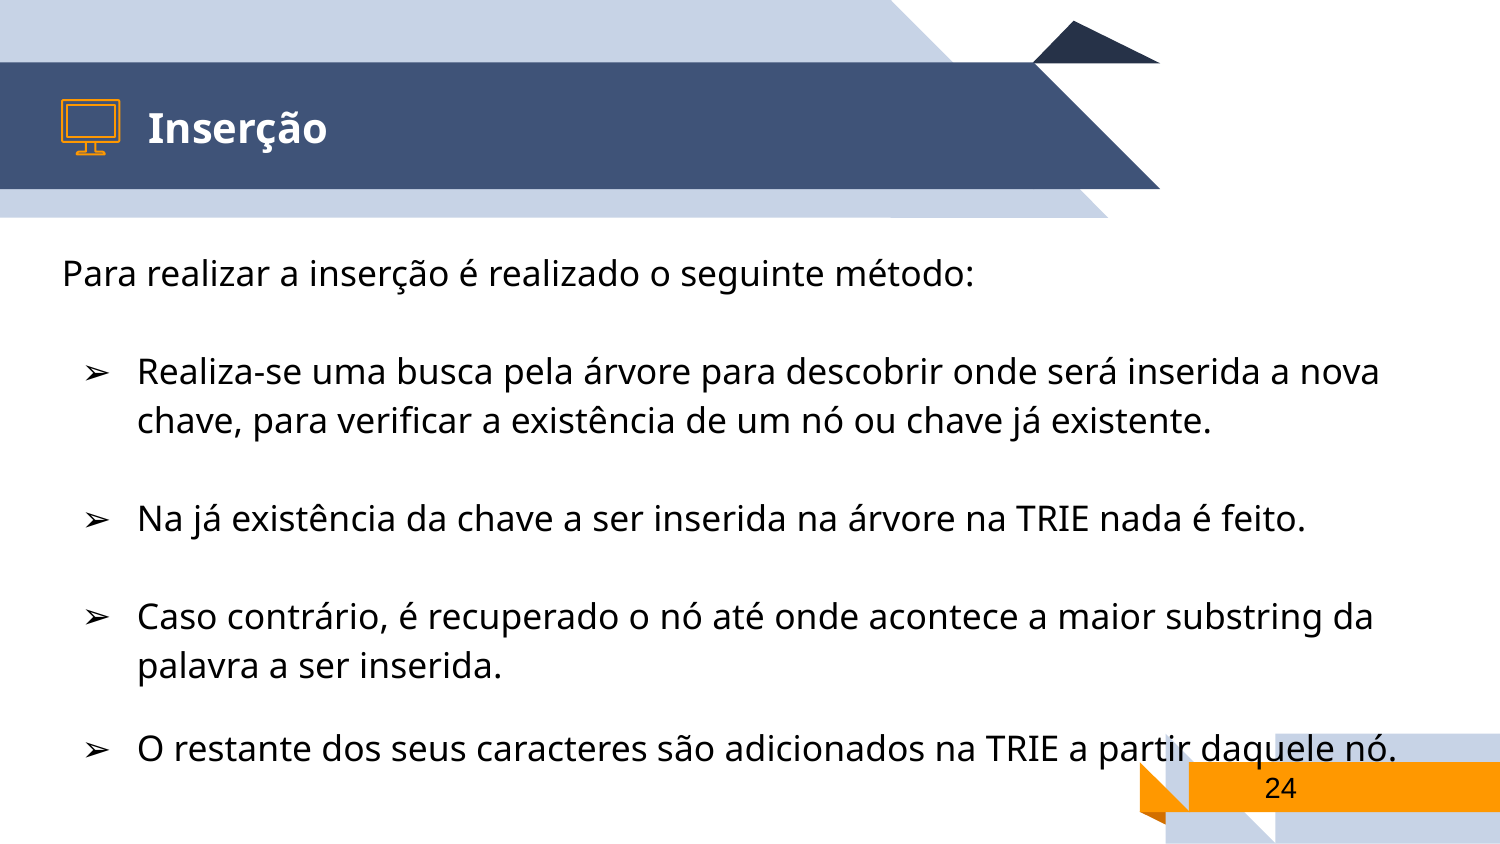

# Inserção
Para realizar a inserção é realizado o seguinte método:
Realiza-se uma busca pela árvore para descobrir onde será inserida a nova chave, para verificar a existência de um nó ou chave já existente.
Na já existência da chave a ser inserida na árvore na TRIE nada é feito.
Caso contrário, é recuperado o nó até onde acontece a maior substring da palavra a ser inserida.
O restante dos seus caracteres são adicionados na TRIE a partir daquele nó.